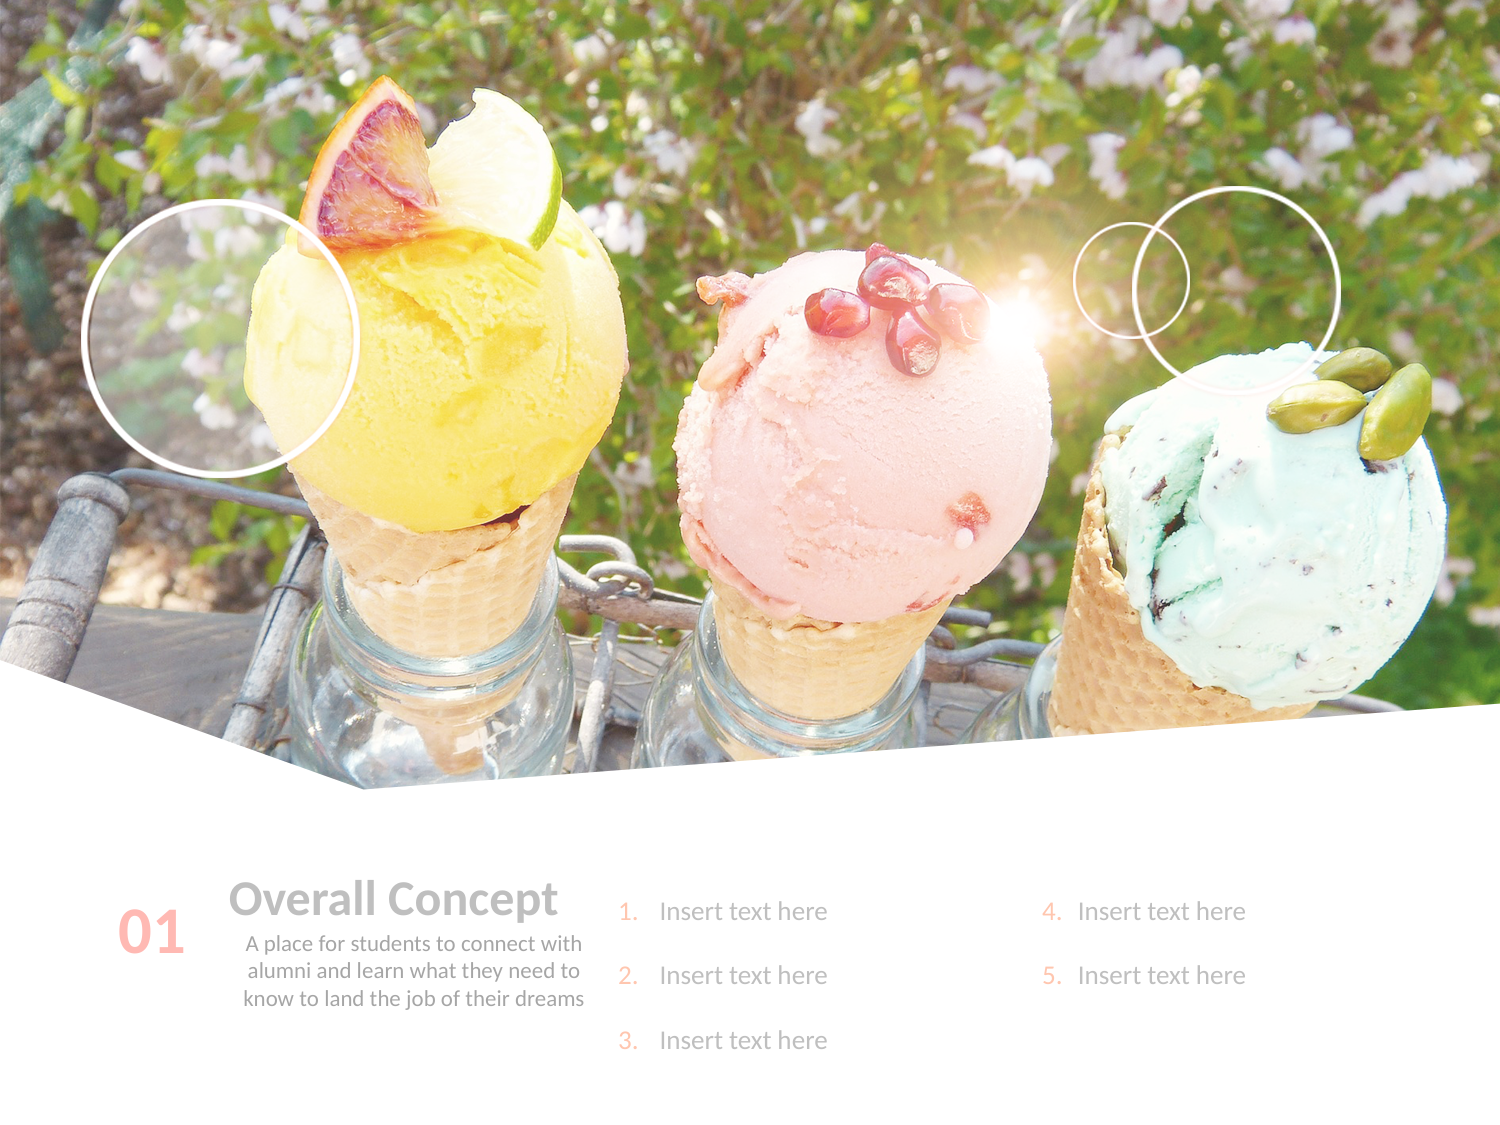

Insert text here
 Insert text here
 Insert text here
Overall Concept
A place for students to connect with alumni and learn what they need to know to land the job of their dreams
01
 Insert text here
 Insert text here